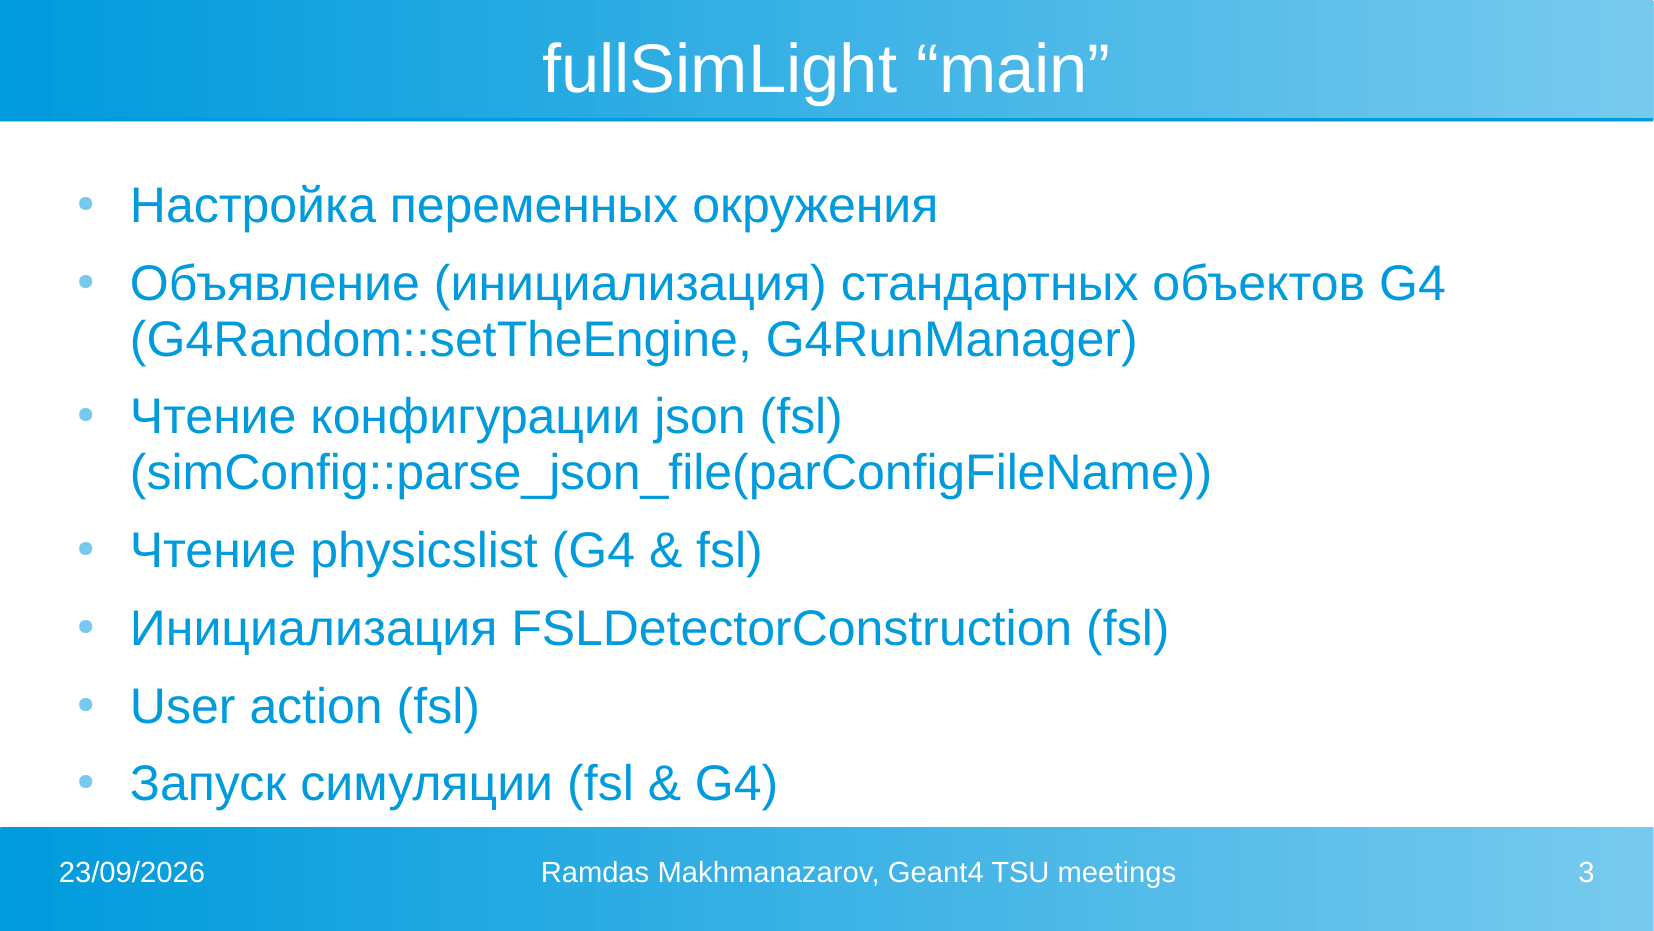

# fullSimLight “main”
Настройка переменных окружения
Объявление (инициализация) стандартных объектов G4 (G4Random::setTheEngine, G4RunManager)
Чтение конфигурации json (fsl) (simConfig::parse_json_file(parConfigFileName))
Чтение physicslist (G4 & fsl)
Инициализация FSLDetectorConstruction (fsl)
User action (fsl)
Запуск симуляции (fsl & G4)
Ramdas Makhmanazarov, Geant4 TSU meetings
3